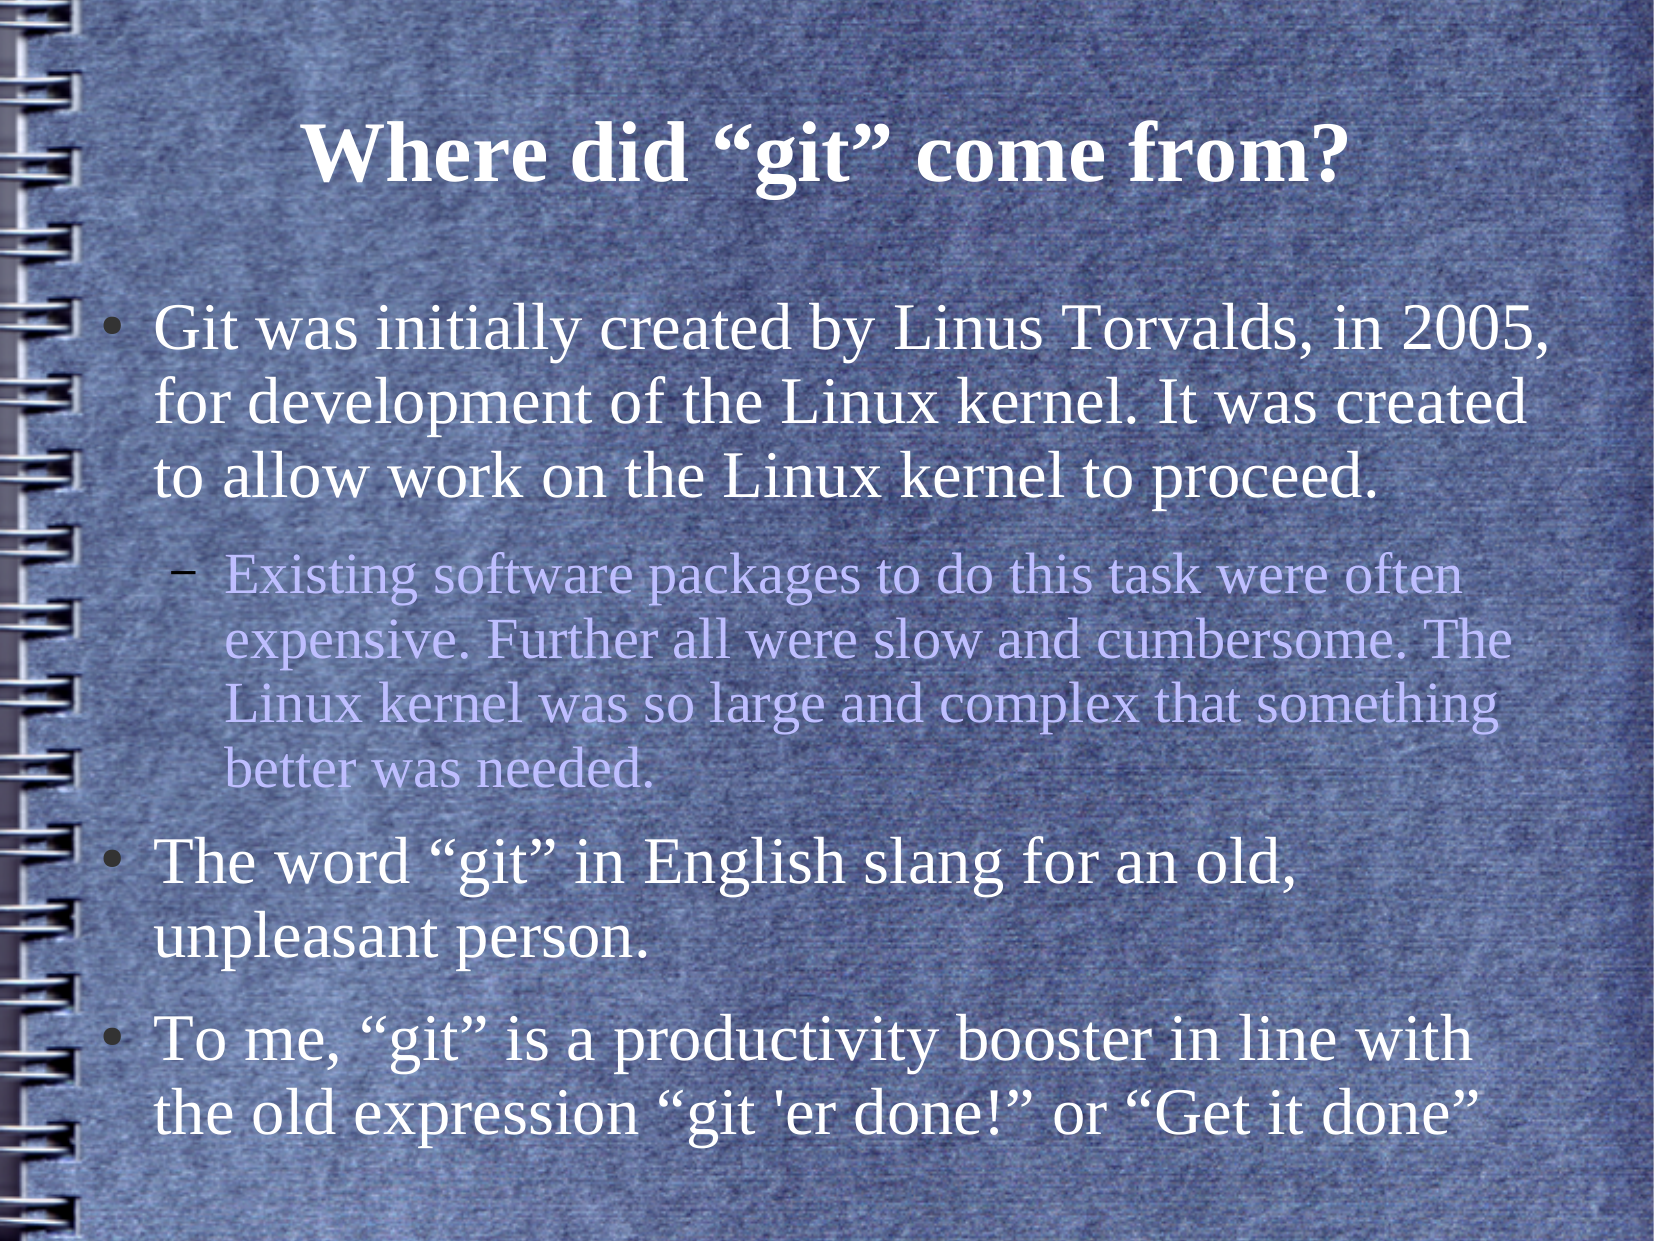

# Where did “git” come from?
Git was initially created by Linus Torvalds, in 2005, for development of the Linux kernel. It was created to allow work on the Linux kernel to proceed.
Existing software packages to do this task were often expensive. Further all were slow and cumbersome. The Linux kernel was so large and complex that something better was needed.
The word “git” in English slang for an old, unpleasant person.
To me, “git” is a productivity booster in line with the old expression “git 'er done!” or “Get it done”